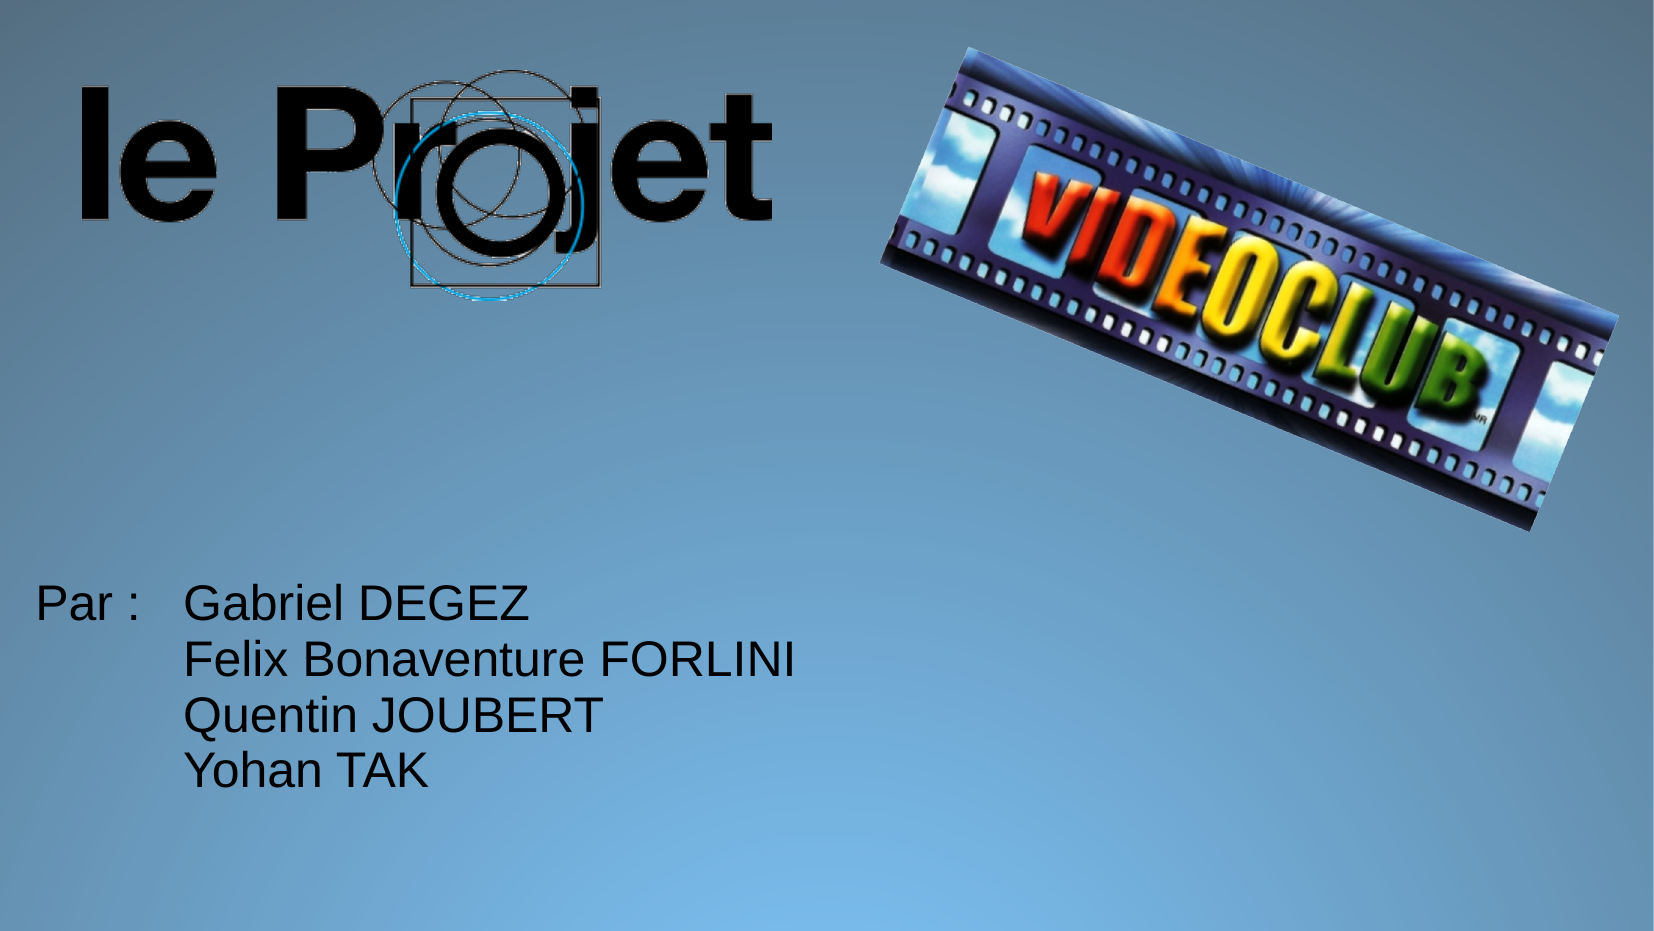

#
Par : 	Gabriel DEGEZ
		Felix Bonaventure FORLINI
		Quentin JOUBERT
		Yohan TAK